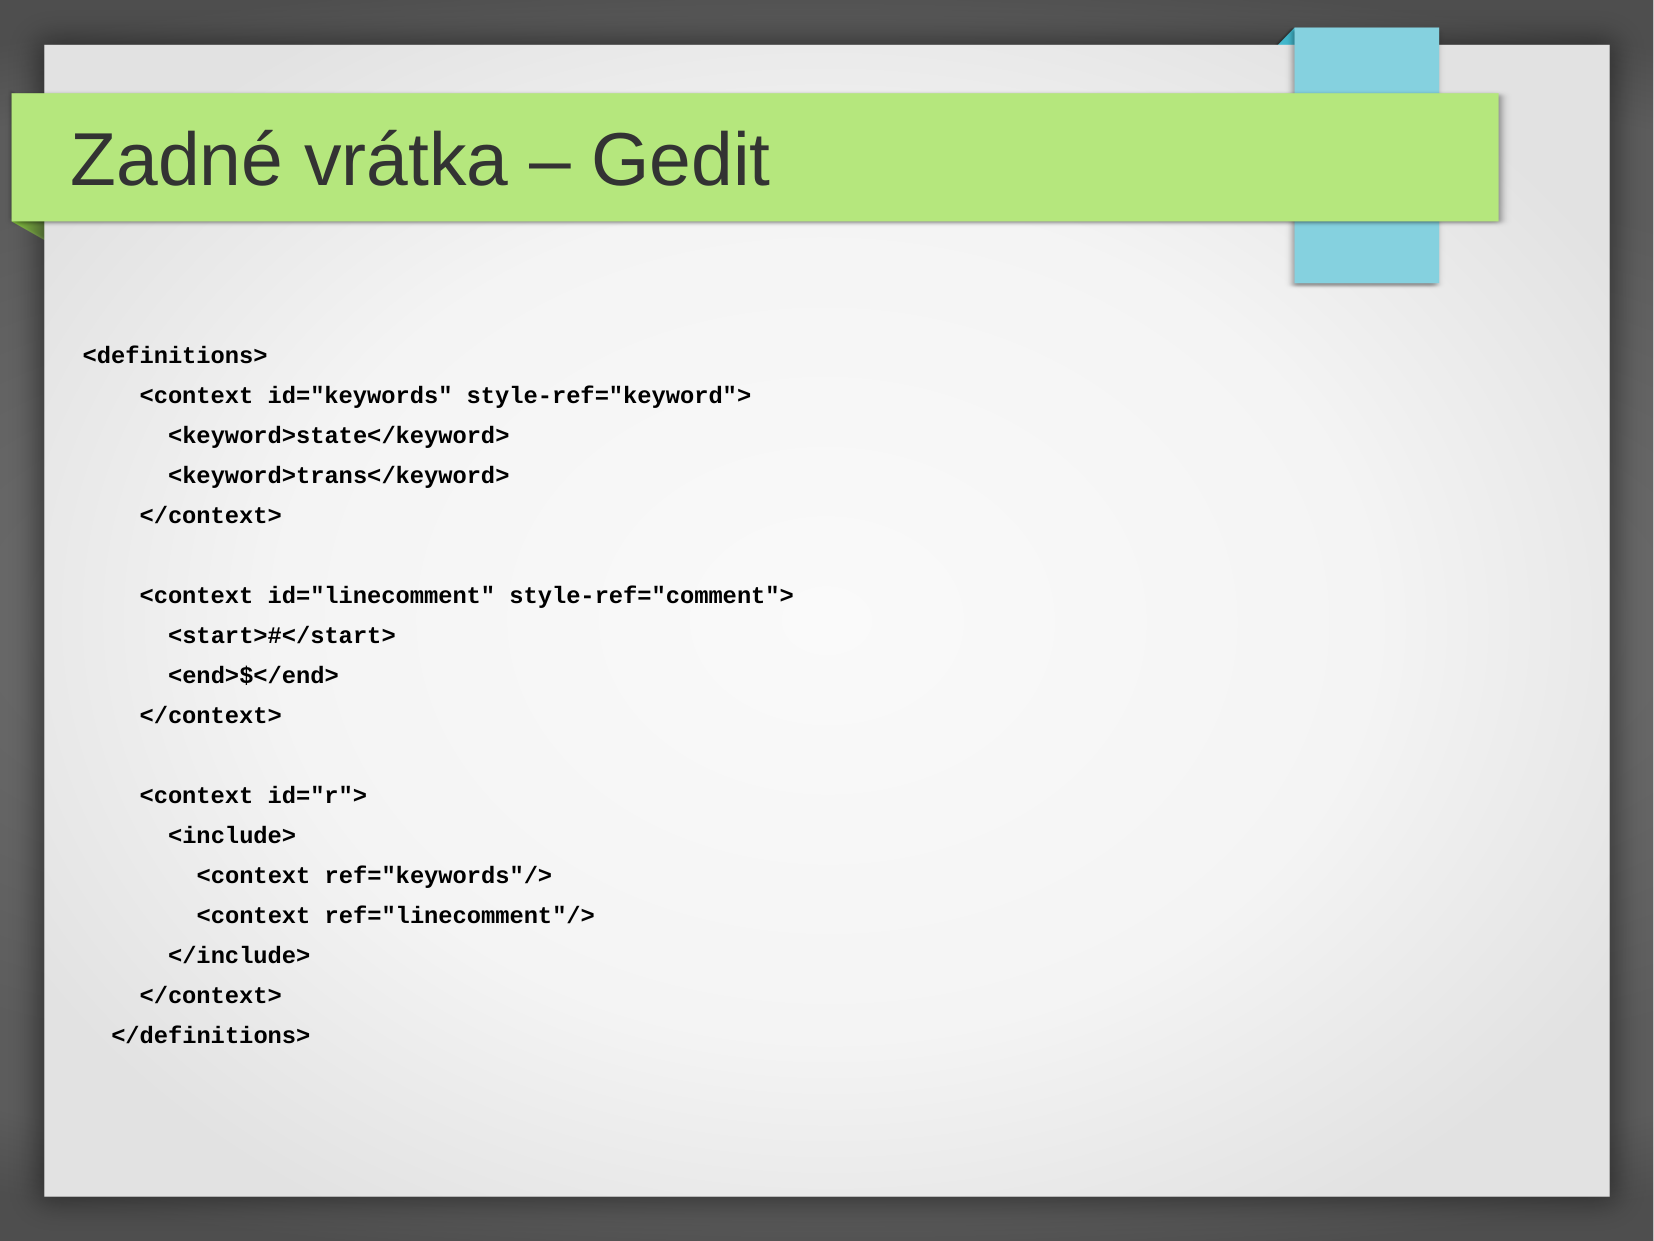

# Zadné vrátka – Gedit
<definitions>
 <context id="keywords" style-ref="keyword">
 <keyword>state</keyword>
 <keyword>trans</keyword>
 </context>
 <context id="linecomment" style-ref="comment">
 <start>#</start>
 <end>$</end>
 </context>
 <context id="r">
 <include>
 <context ref="keywords"/>
 <context ref="linecomment"/>
 </include>
 </context>
 </definitions>